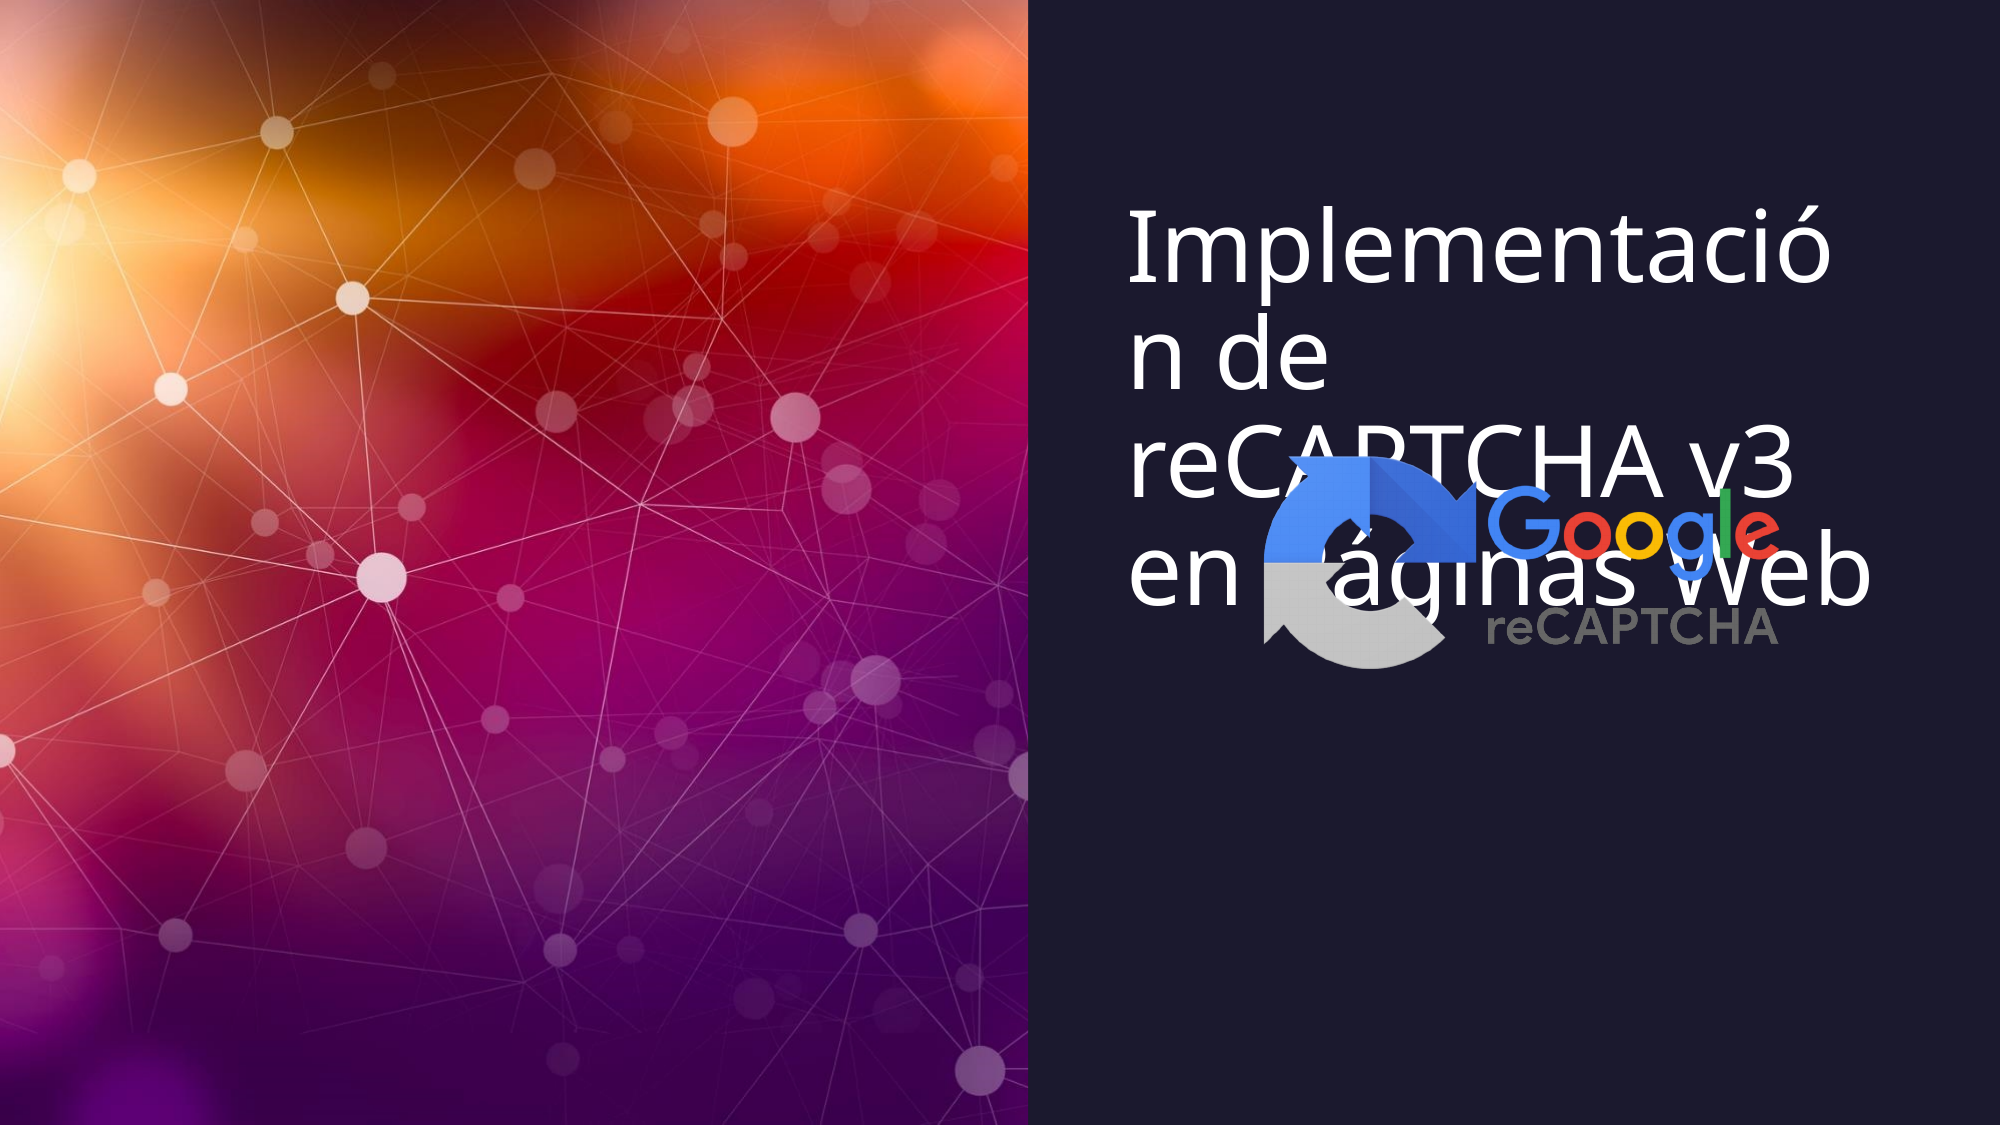

# Implementación de reCAPTCHA v3 en Páginas Web